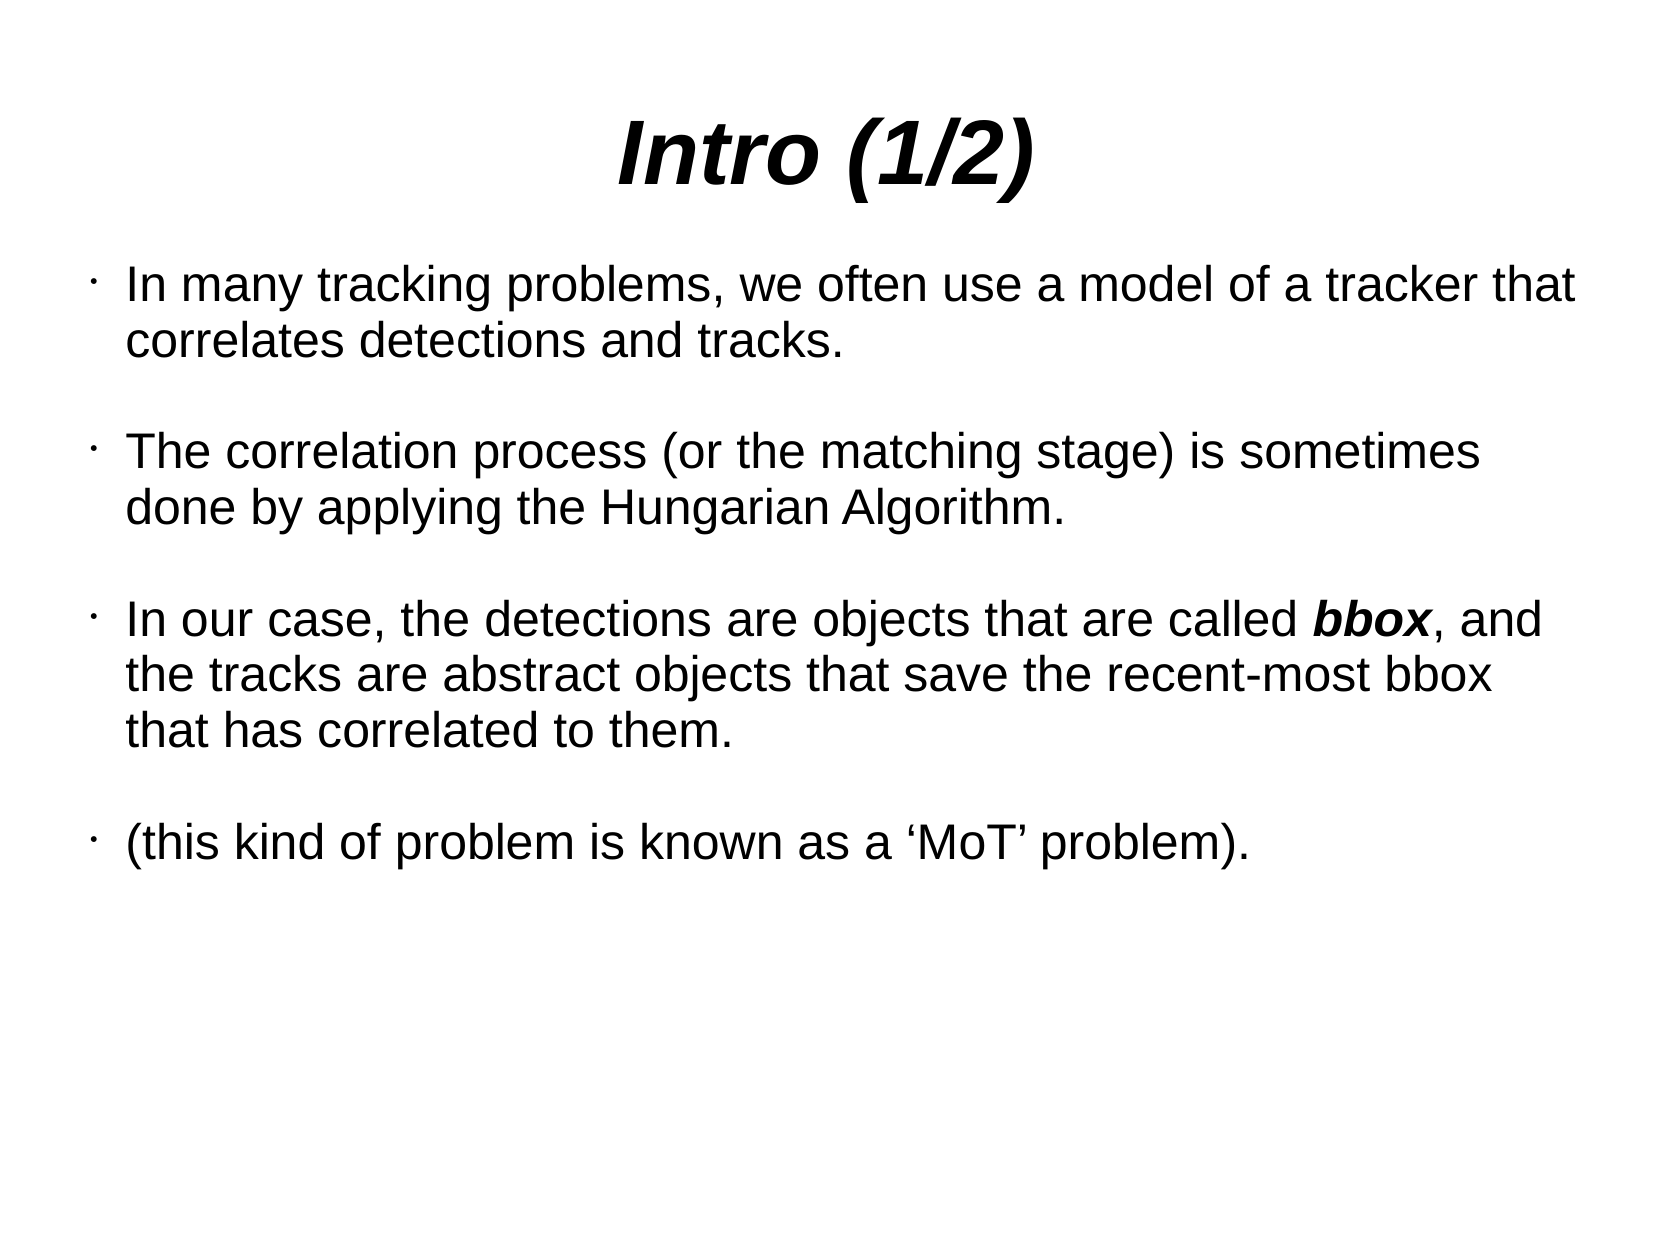

# Intro (1/2)
In many tracking problems, we often use a model of a tracker that correlates detections and tracks.
The correlation process (or the matching stage) is sometimes done by applying the Hungarian Algorithm.
In our case, the detections are objects that are called bbox, and the tracks are abstract objects that save the recent-most bbox that has correlated to them.
(this kind of problem is known as a ‘MoT’ problem).